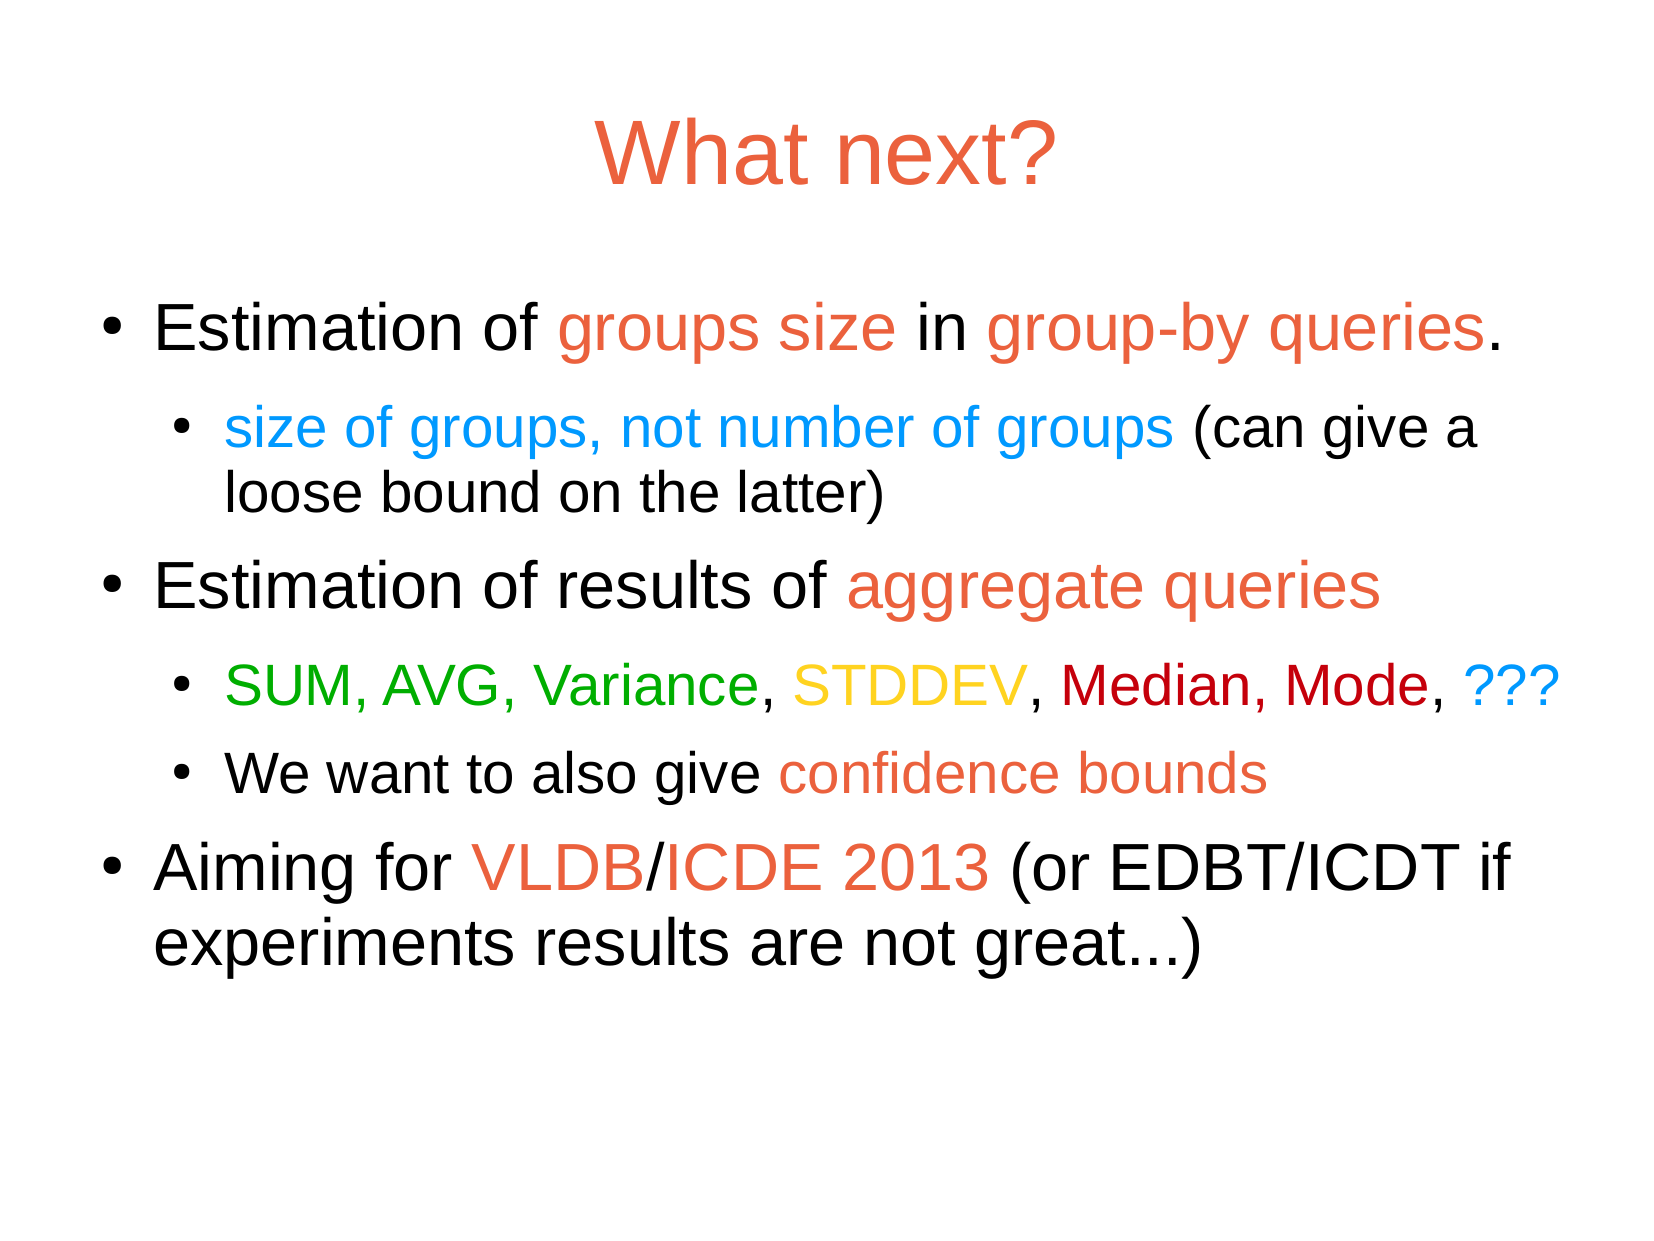

# What next?
Estimation of groups size in group-by queries.
size of groups, not number of groups (can give a loose bound on the latter)
Estimation of results of aggregate queries
SUM, AVG, Variance, STDDEV, Median, Mode, ???
We want to also give confidence bounds
Aiming for VLDB/ICDE 2013 (or EDBT/ICDT if experiments results are not great...)